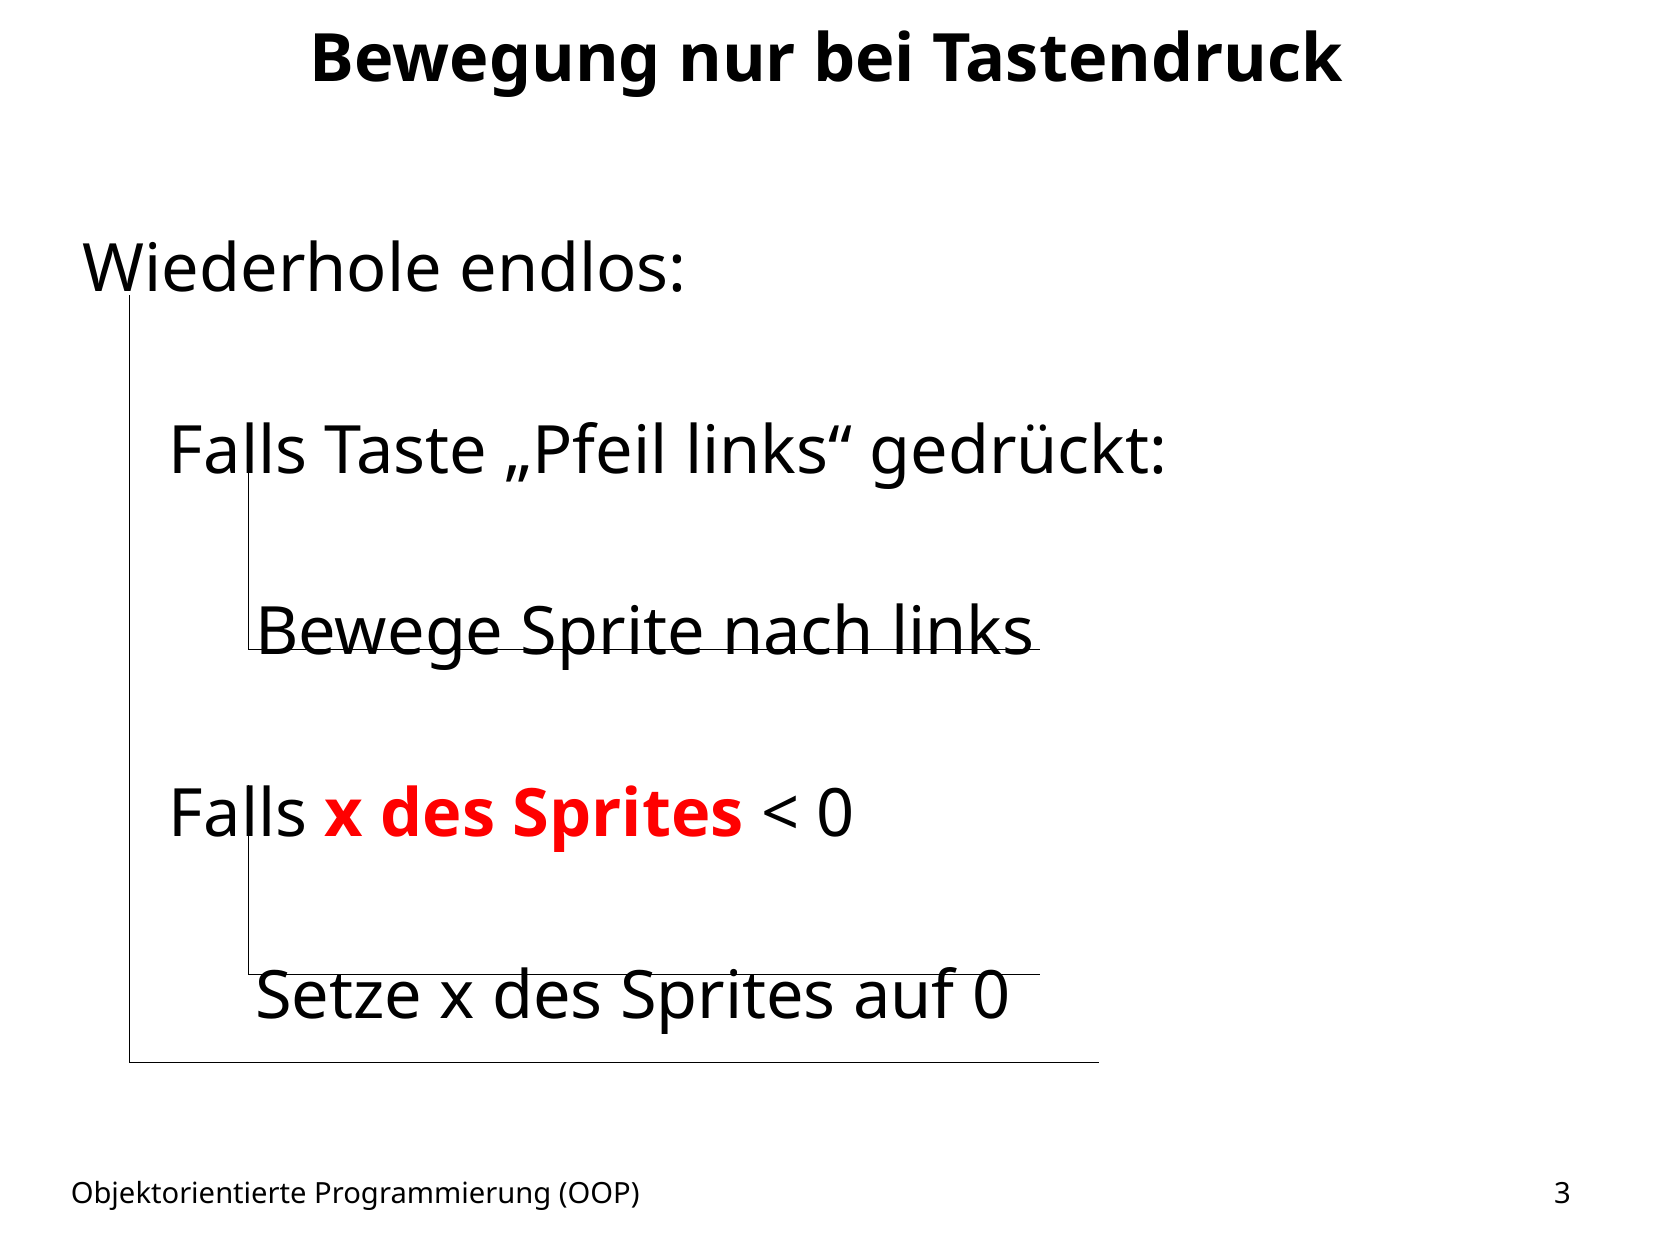

# Bewegung nur bei Tastendruck
Wiederhole endlos:
 Falls Taste „Pfeil links“ gedrückt:
 Bewege Sprite nach links
 Falls x des Sprites < 0
 Setze x des Sprites auf 0
Objektorientierte Programmierung (OOP)
3